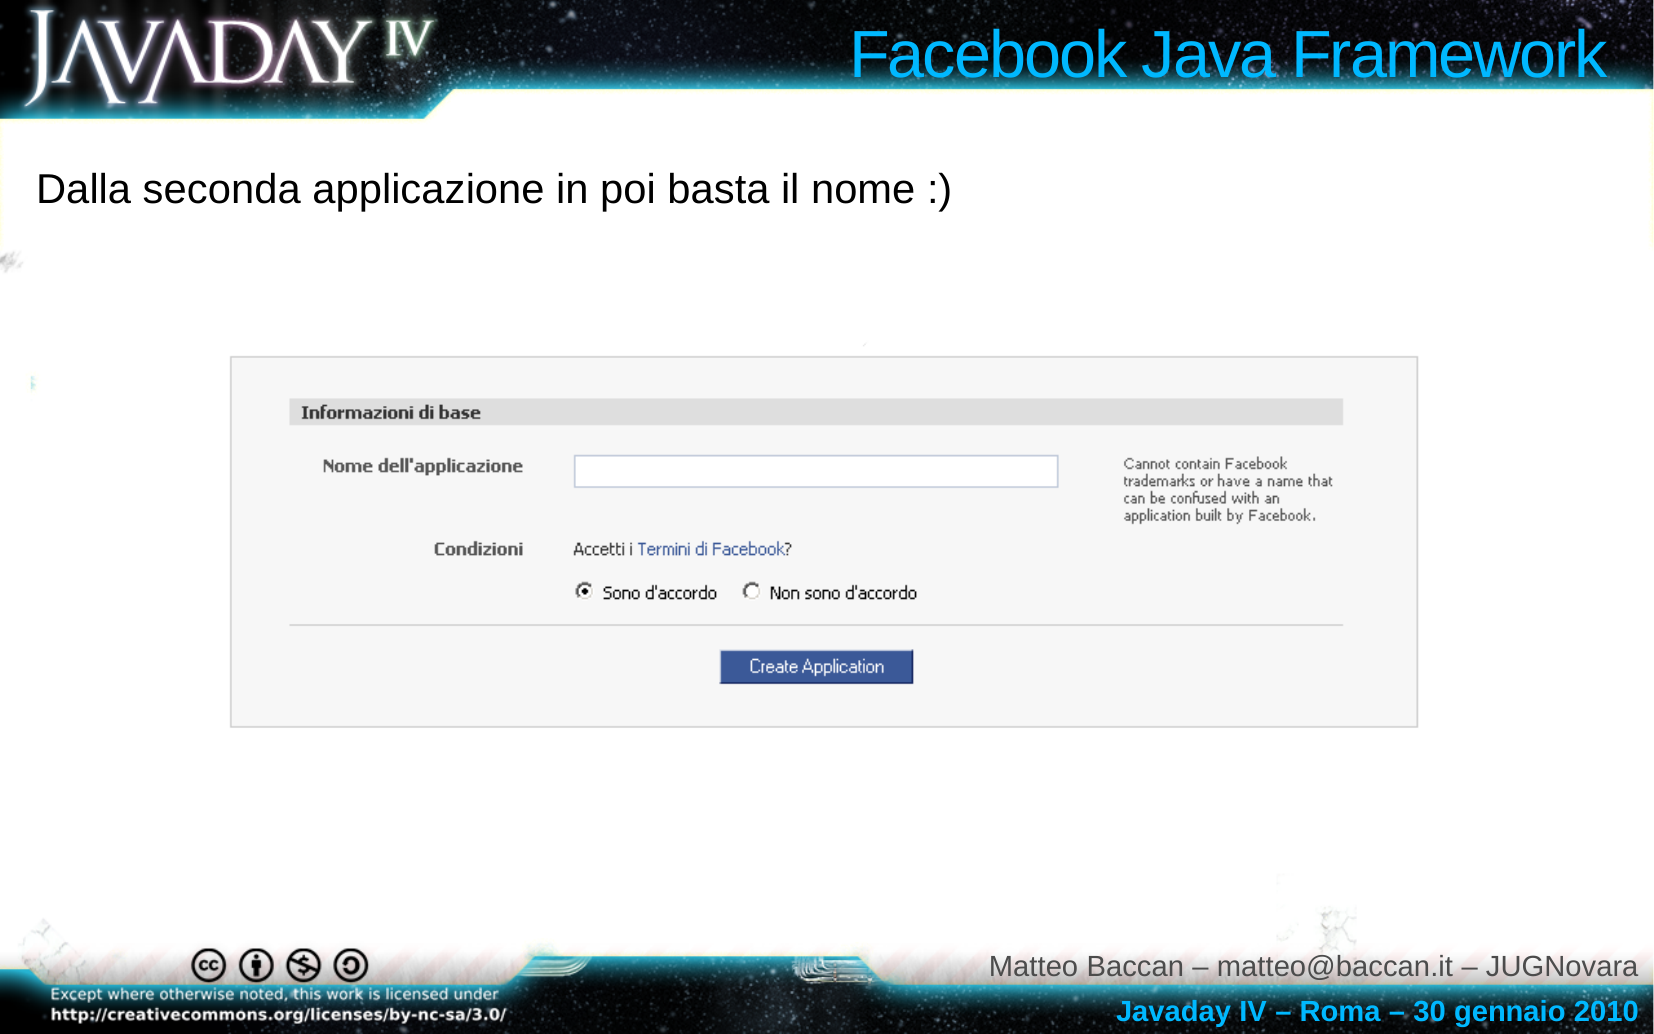

# Facebook Java Framework
Dalla seconda applicazione in poi basta il nome :)